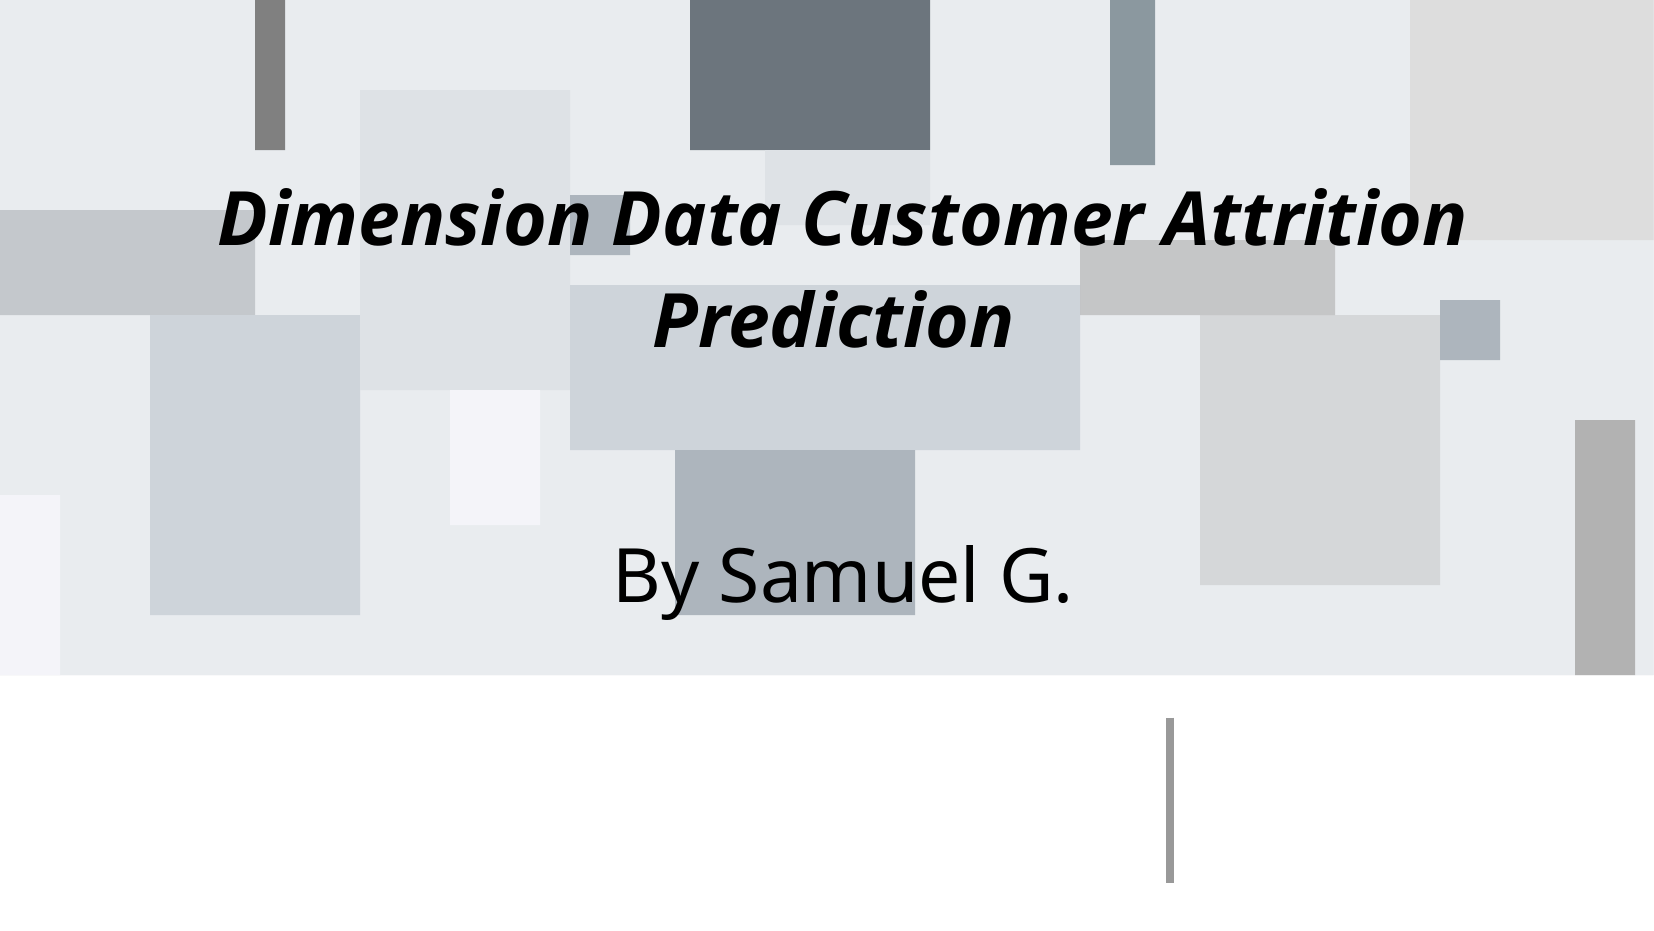

# Dimension Data Customer Attrition Prediction
By Samuel G.